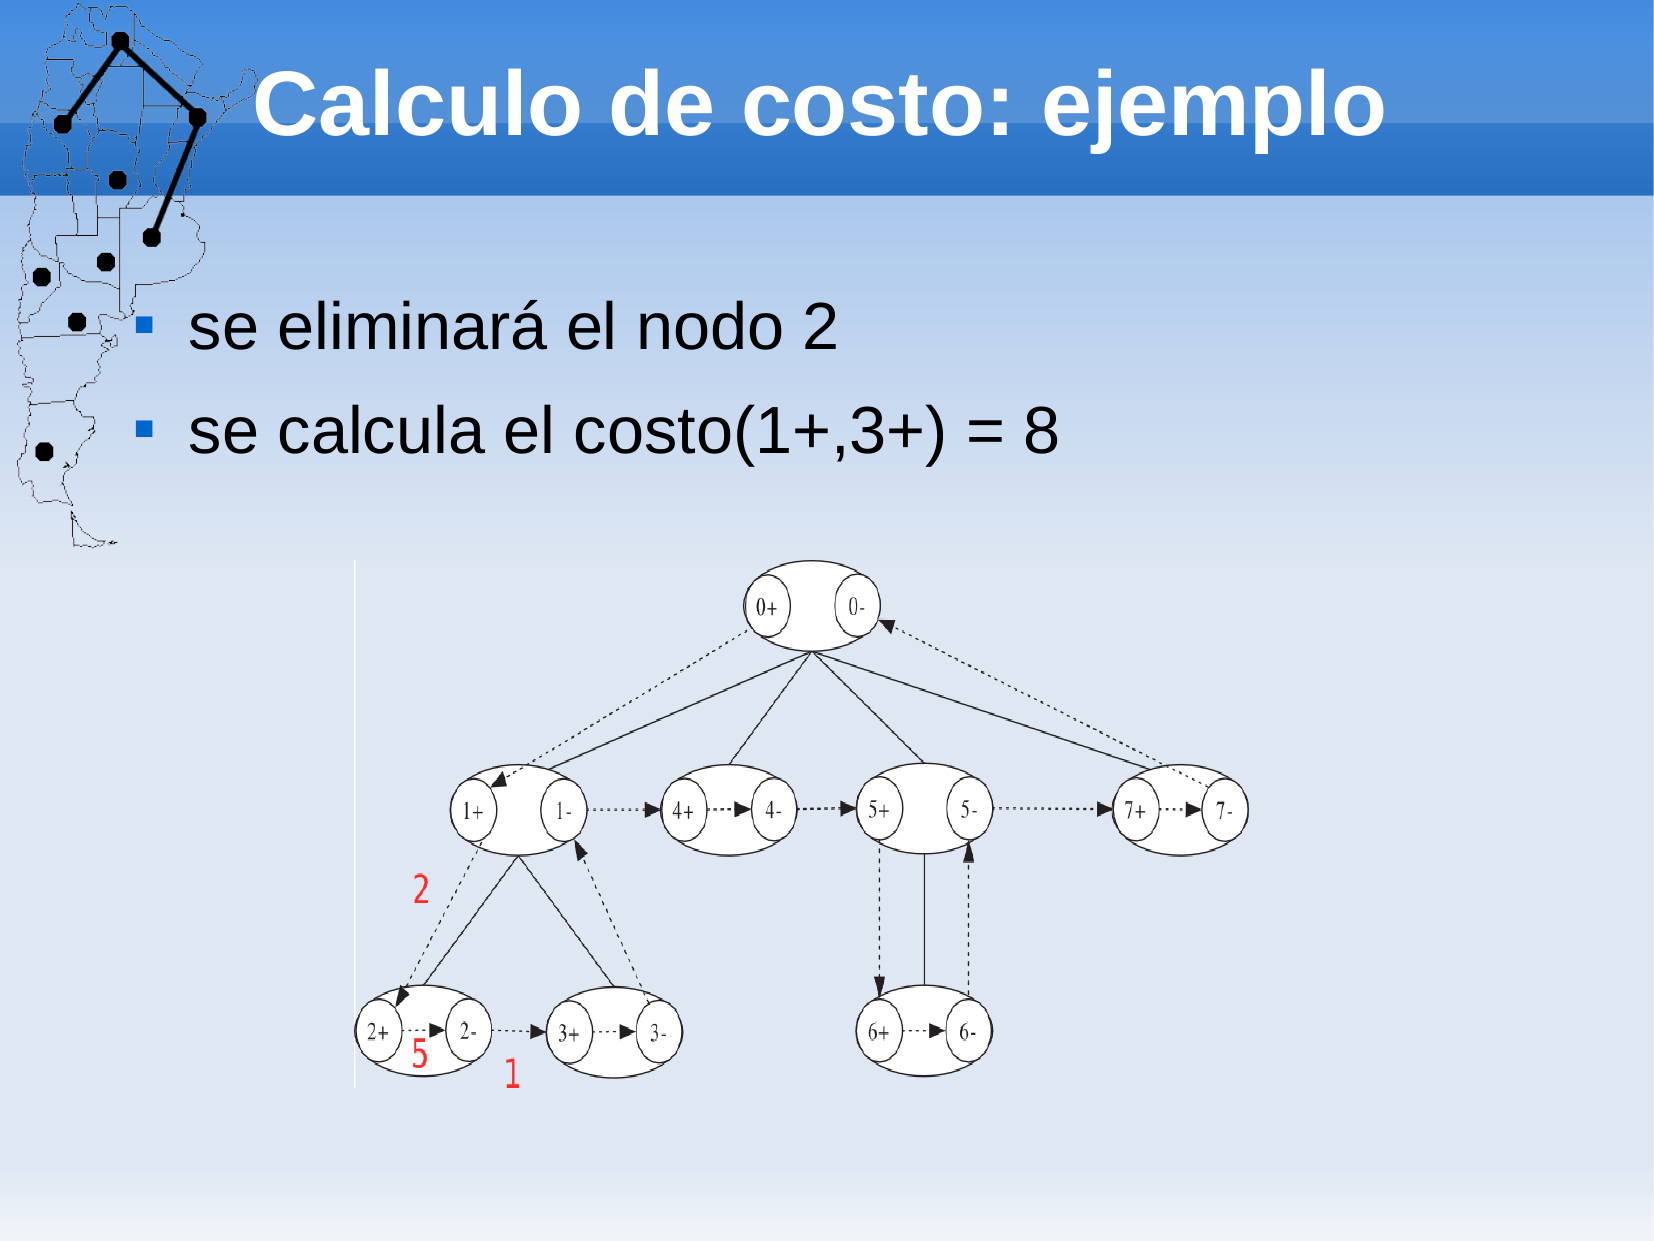

# Calculo de costo: ejemplo
se eliminará el nodo 2
se calcula el costo(1+,3+) = 8